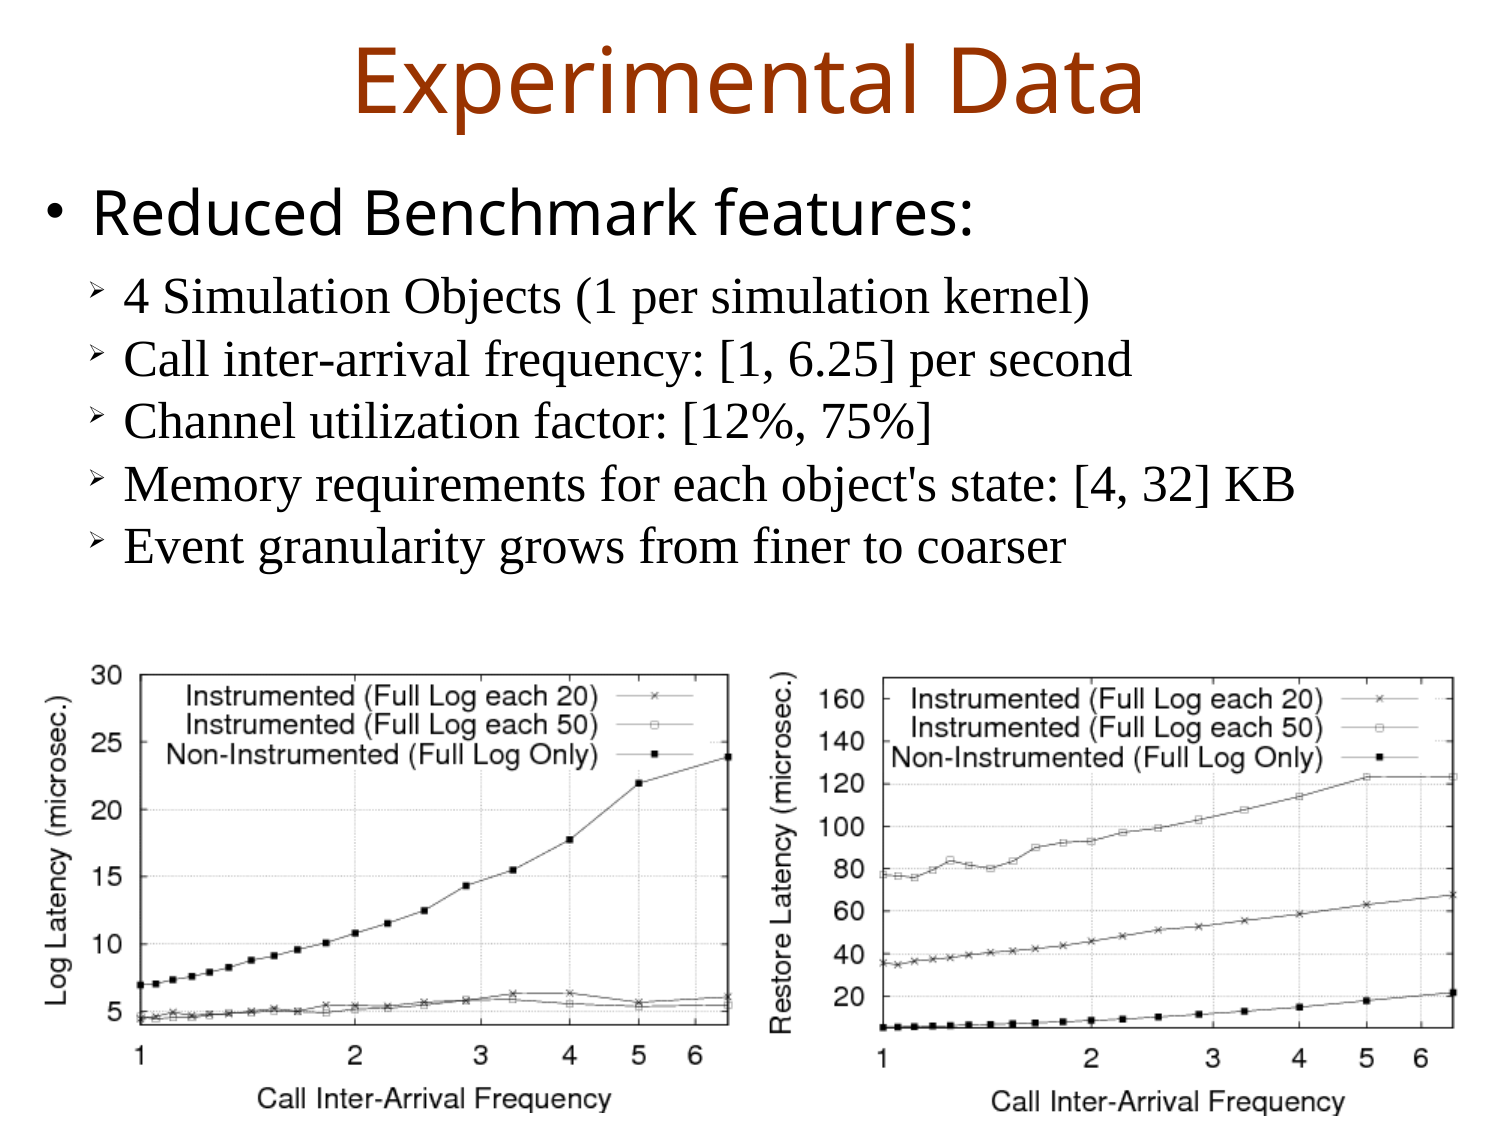

# Experimental Data
Reduced Benchmark features:
4 Simulation Objects (1 per simulation kernel)
Call inter-arrival frequency: [1, 6.25] per second
Channel utilization factor: [12%, 75%]
Memory requirements for each object's state: [4, 32] KB
Event granularity grows from finer to coarser